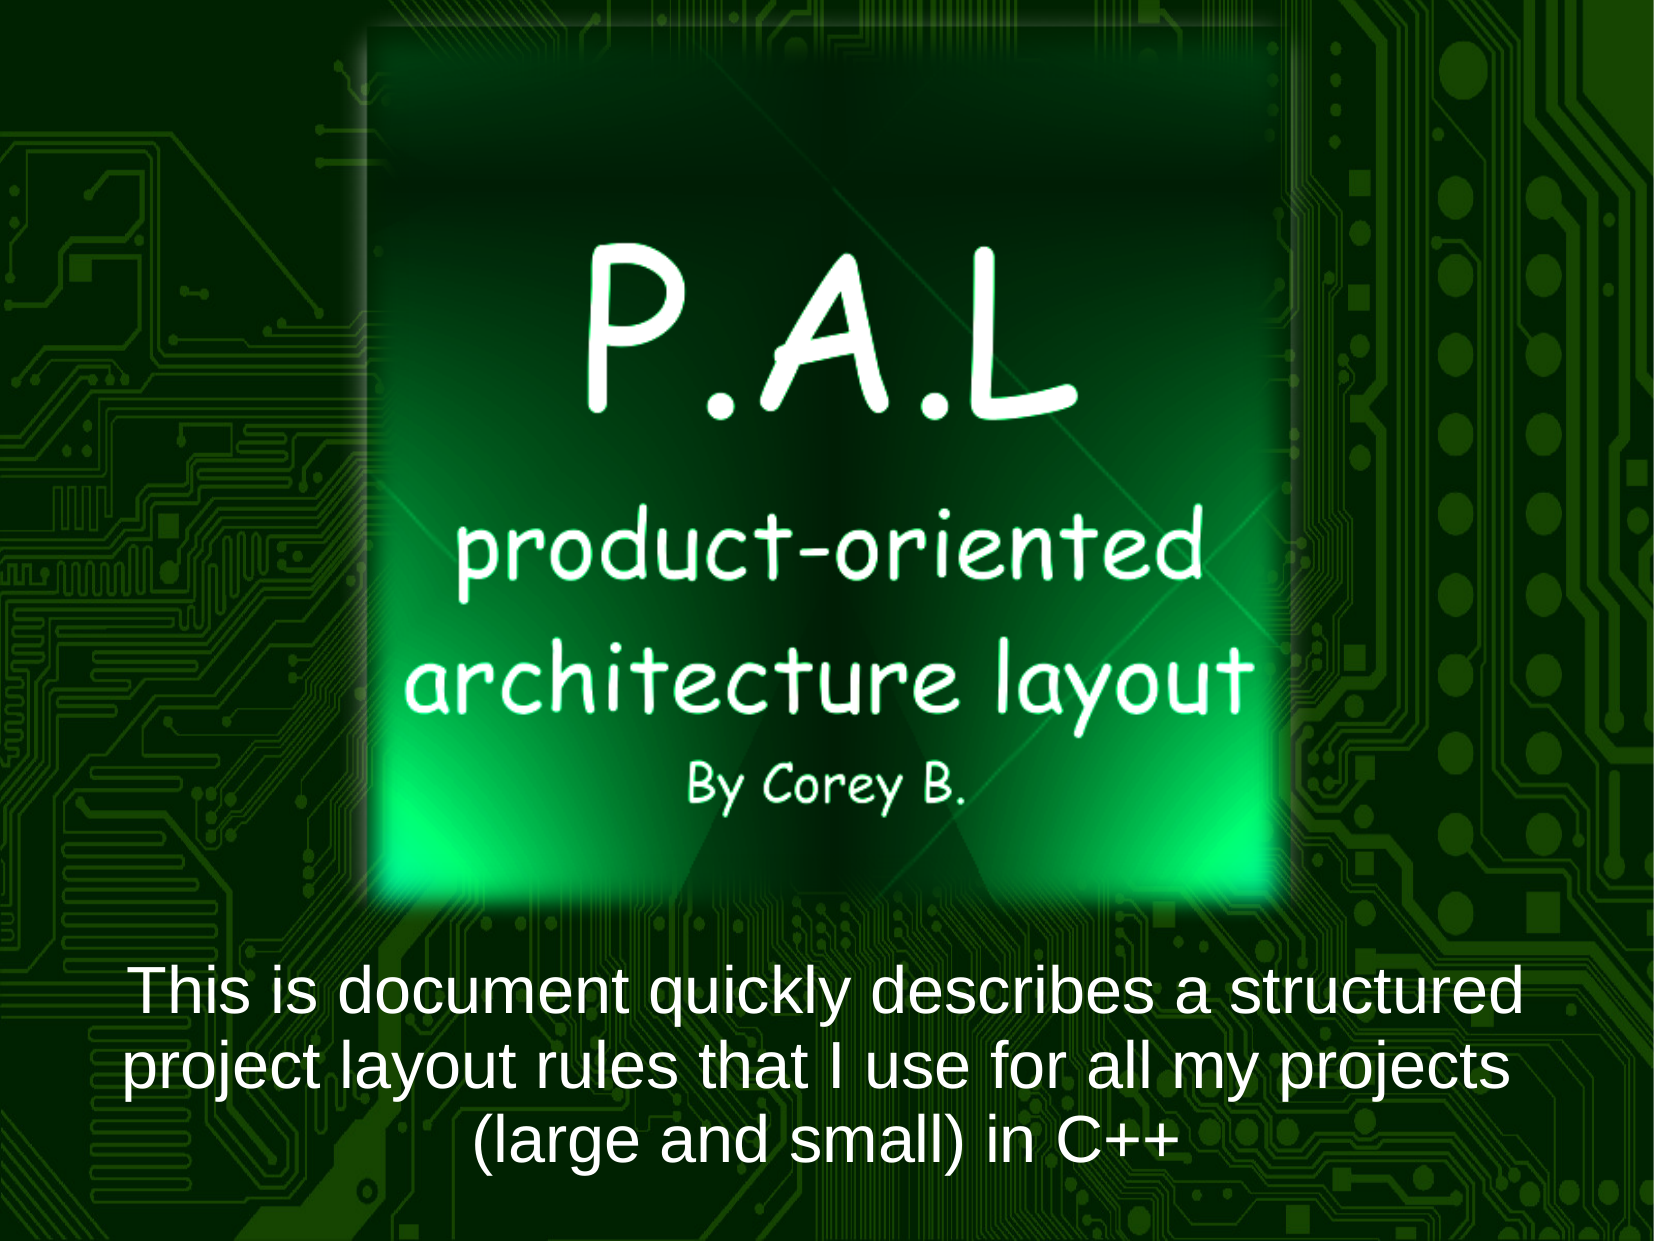

# This is document quickly describes a structured project layout rules that I use for all my projects (large and small) in C++